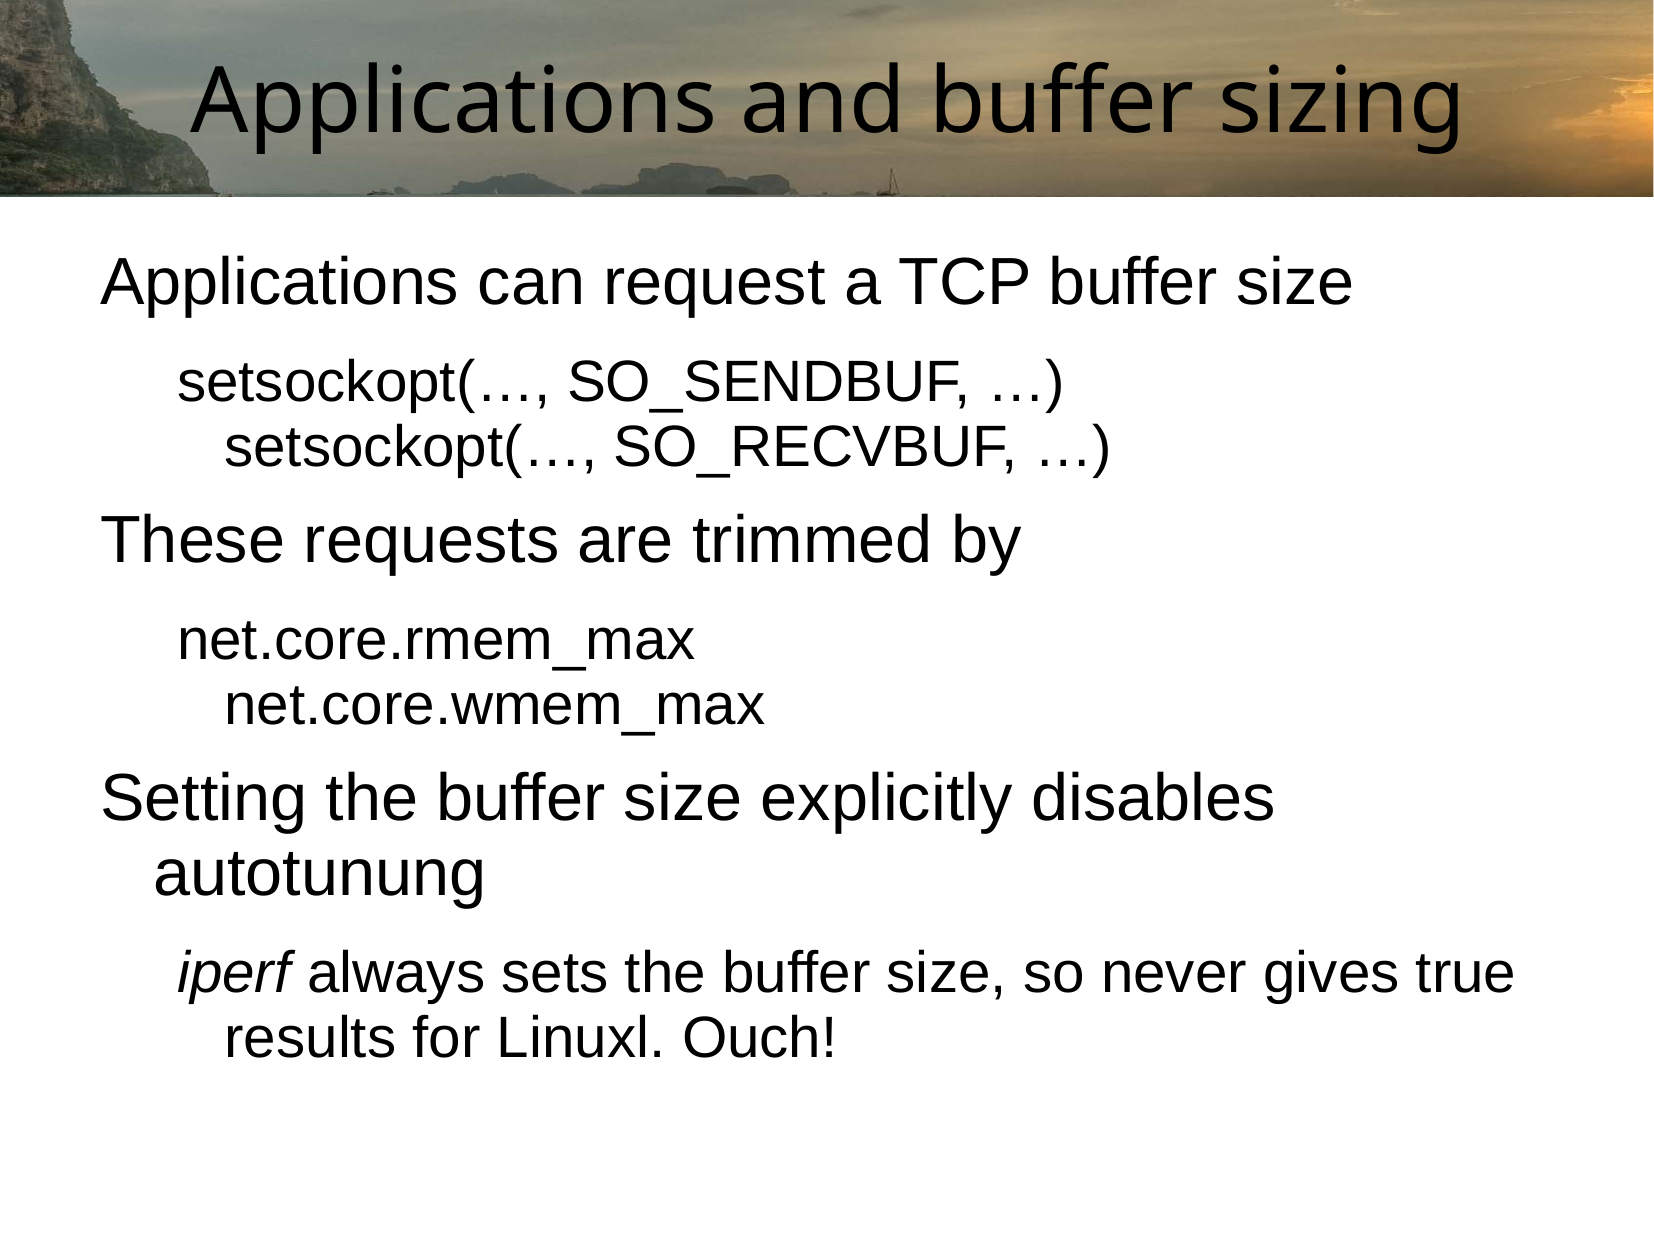

# Applications and buffer sizing
Applications can request a TCP buffer size
setsockopt(…, SO_SENDBUF, …)
setsockopt(…, SO_RECVBUF, …)
These requests are trimmed by
net.core.rmem_max
net.core.wmem_max
Setting the buffer size explicitly disables autotunung
iperf always sets the buffer size, so never gives true results for Linuxl. Ouch!